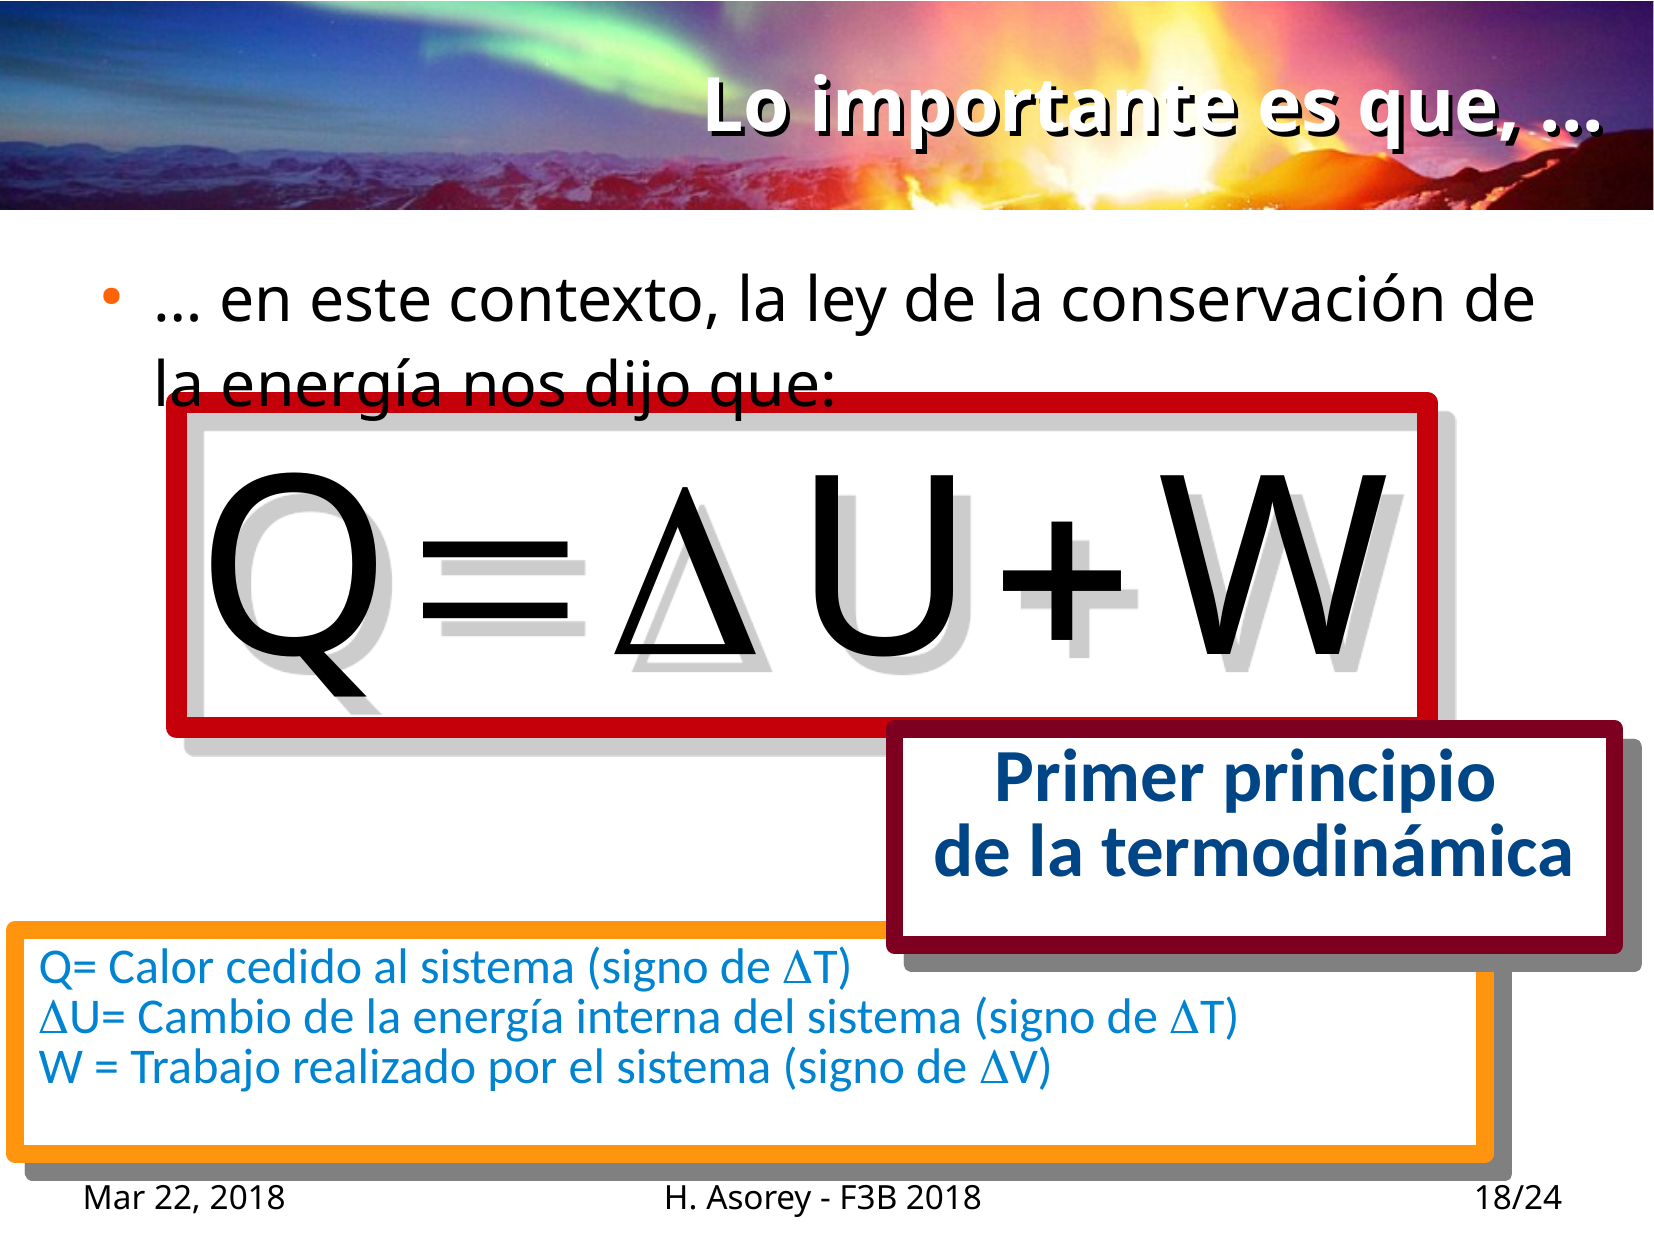

# Lo importante es que, ...
… en este contexto, la ley de la conservación de la energía nos dijo que:
Primer principio
de la termodinámica
Q= Calor cedido al sistema (signo de DT)
DU= Cambio de la energía interna del sistema (signo de DT)
W = Trabajo realizado por el sistema (signo de DV)
Mar 22, 2018
H. Asorey - F3B 2018
18